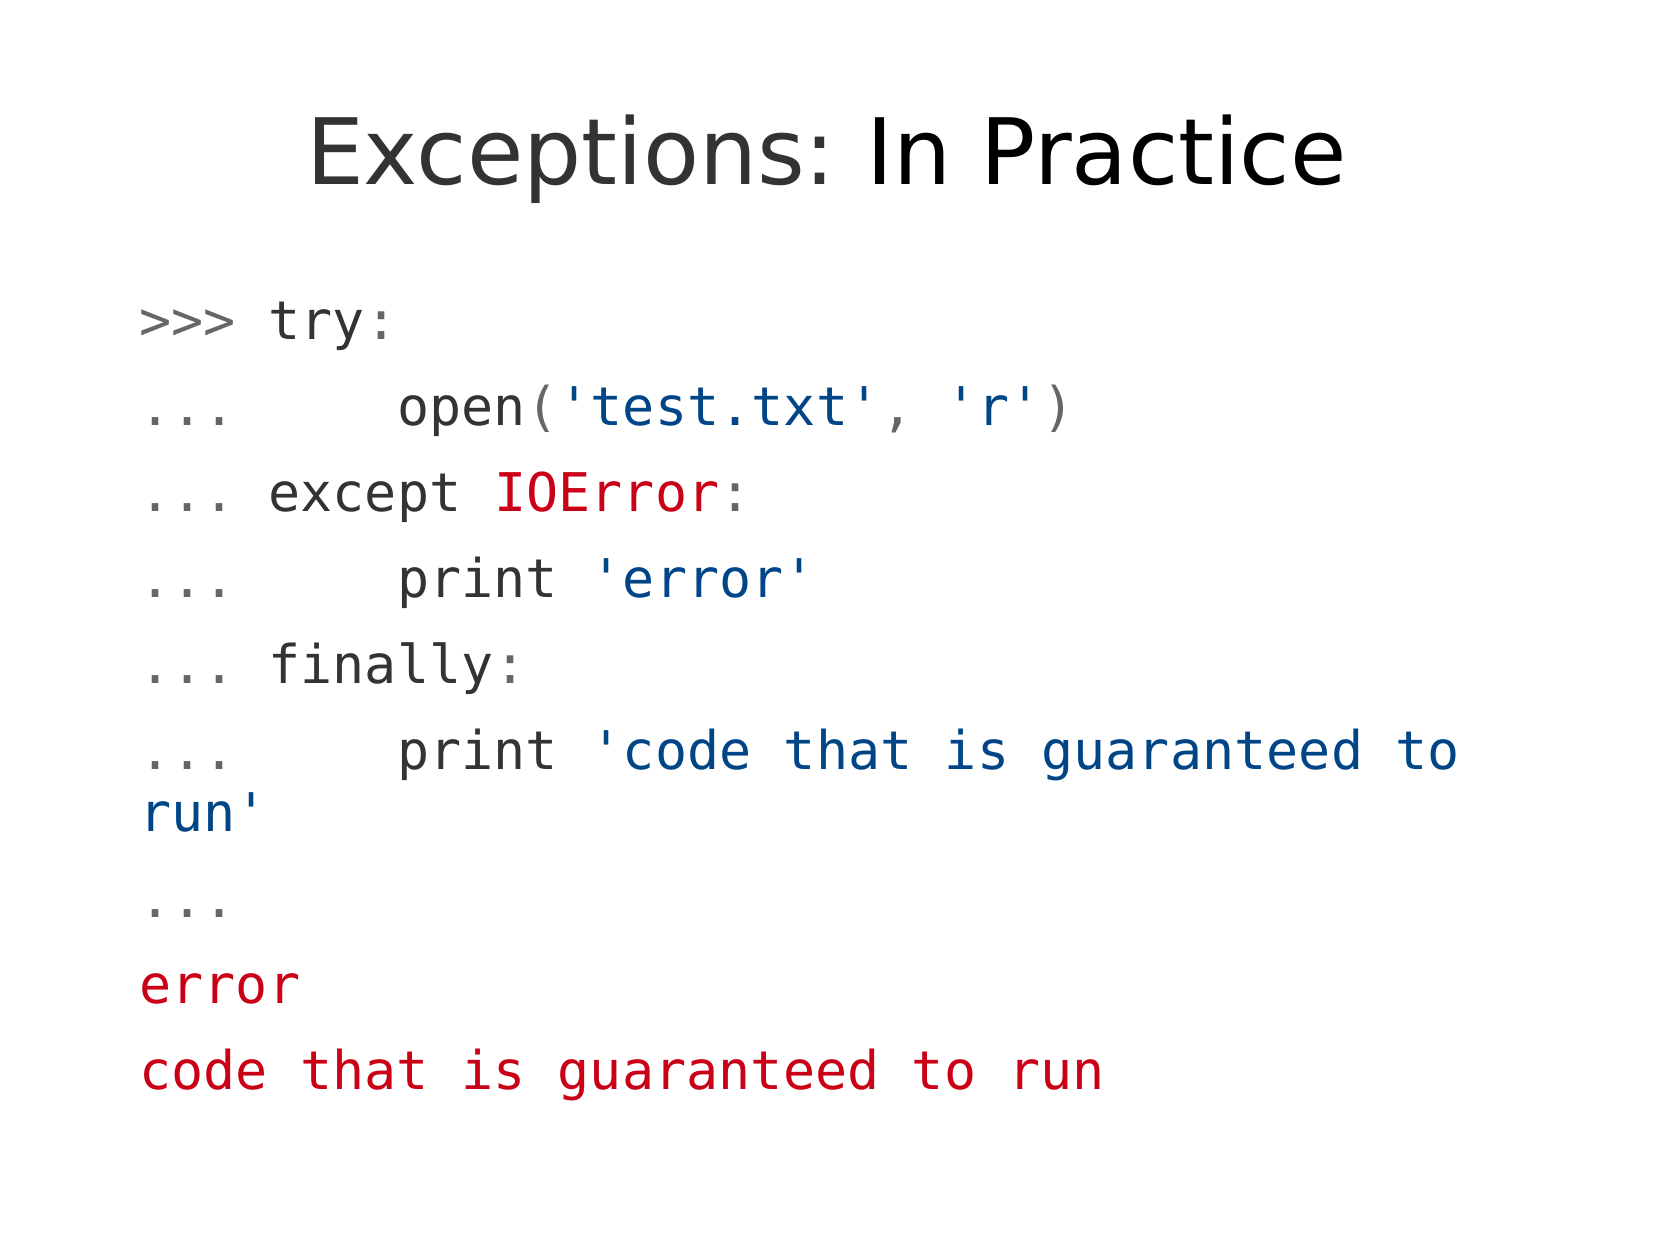

# Exceptions: In Practice
>>> try:
... open('test.txt', 'r')
... except IOError:
... print 'error'
... finally:
... print 'code that is guaranteed to run'
...
error
code that is guaranteed to run